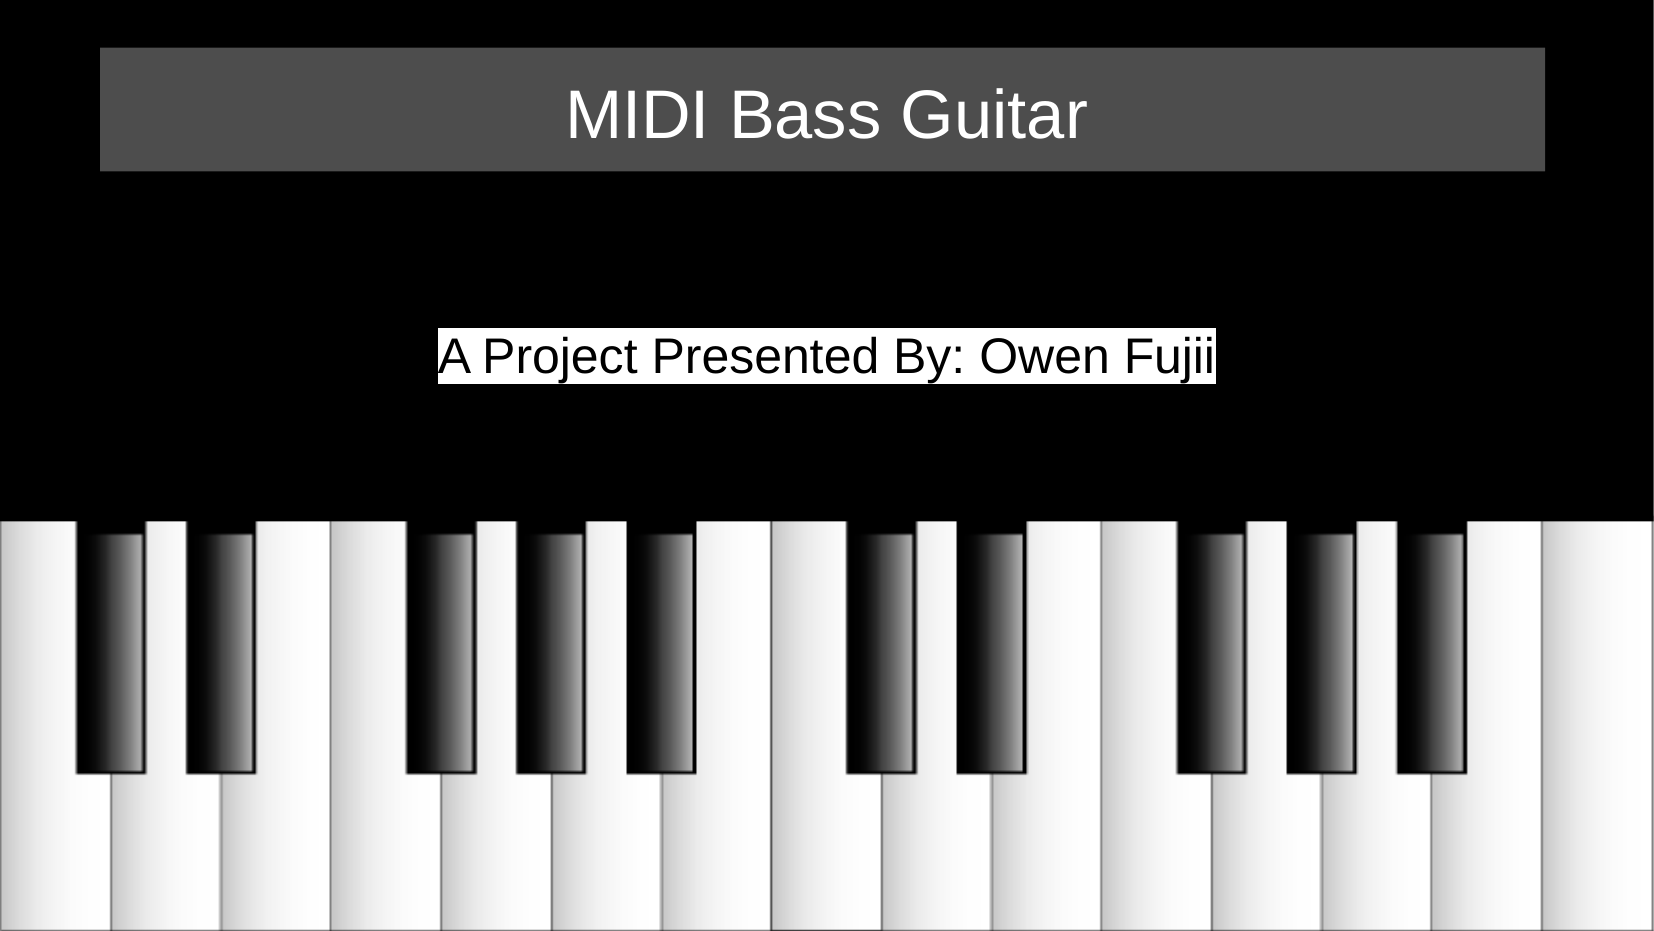

# MIDI Bass Guitar
A Project Presented By: Owen Fujii